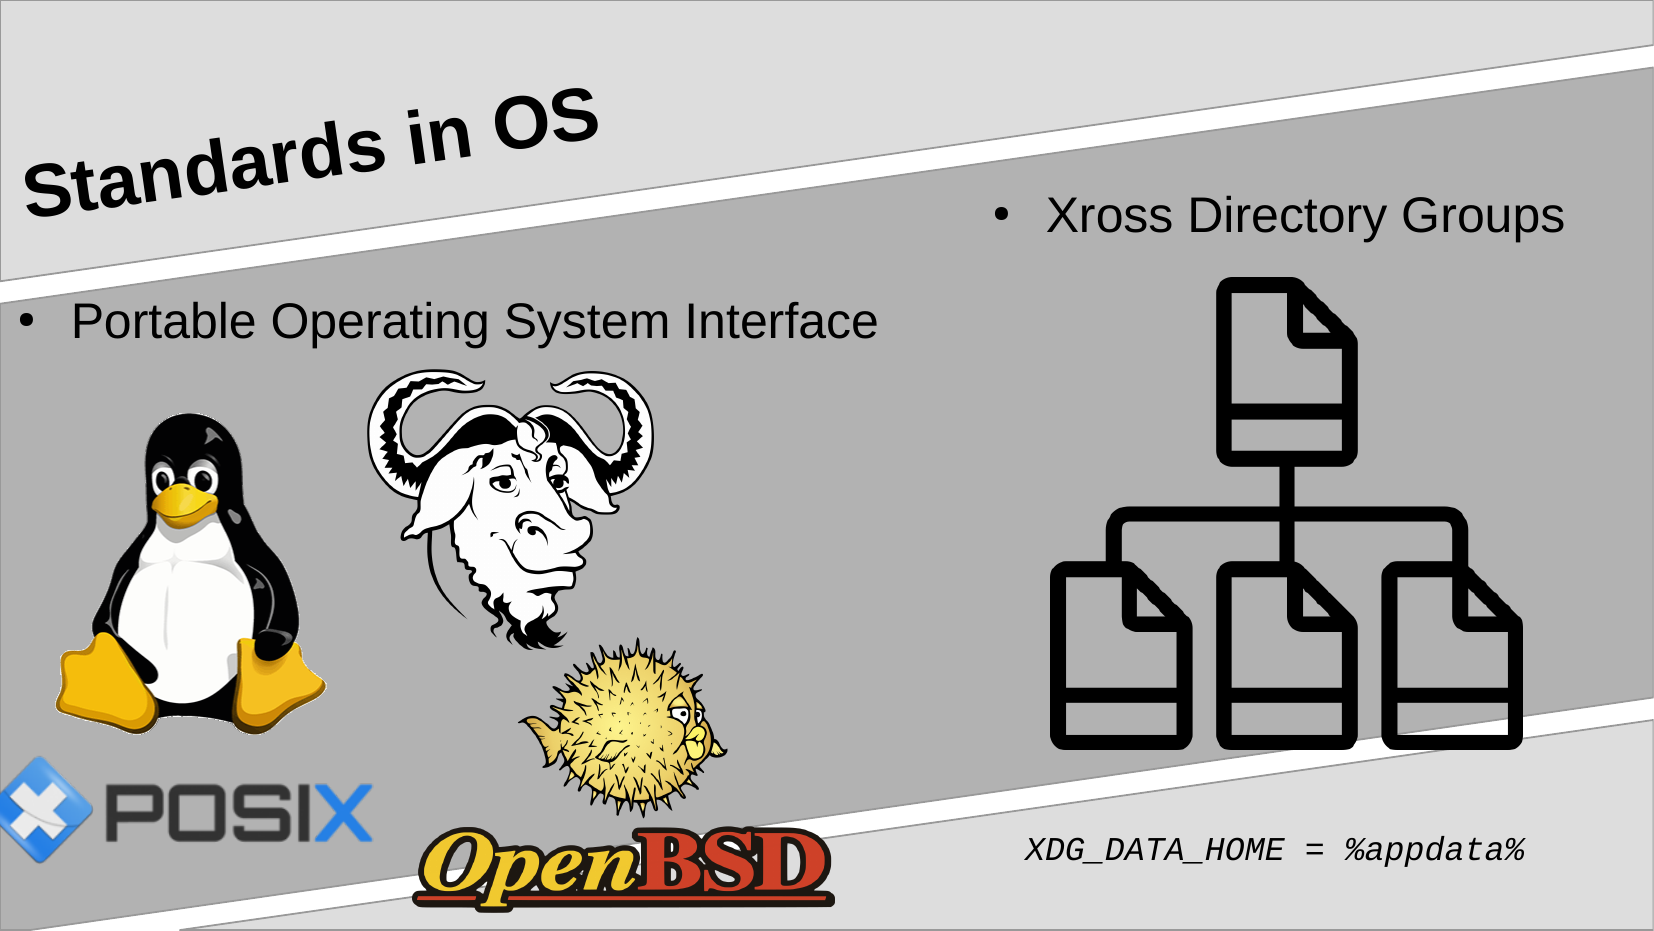

Standards in OS
Xross Directory Groups
# Portable Operating System Interface
XDG_DATA_HOME = %appdata%